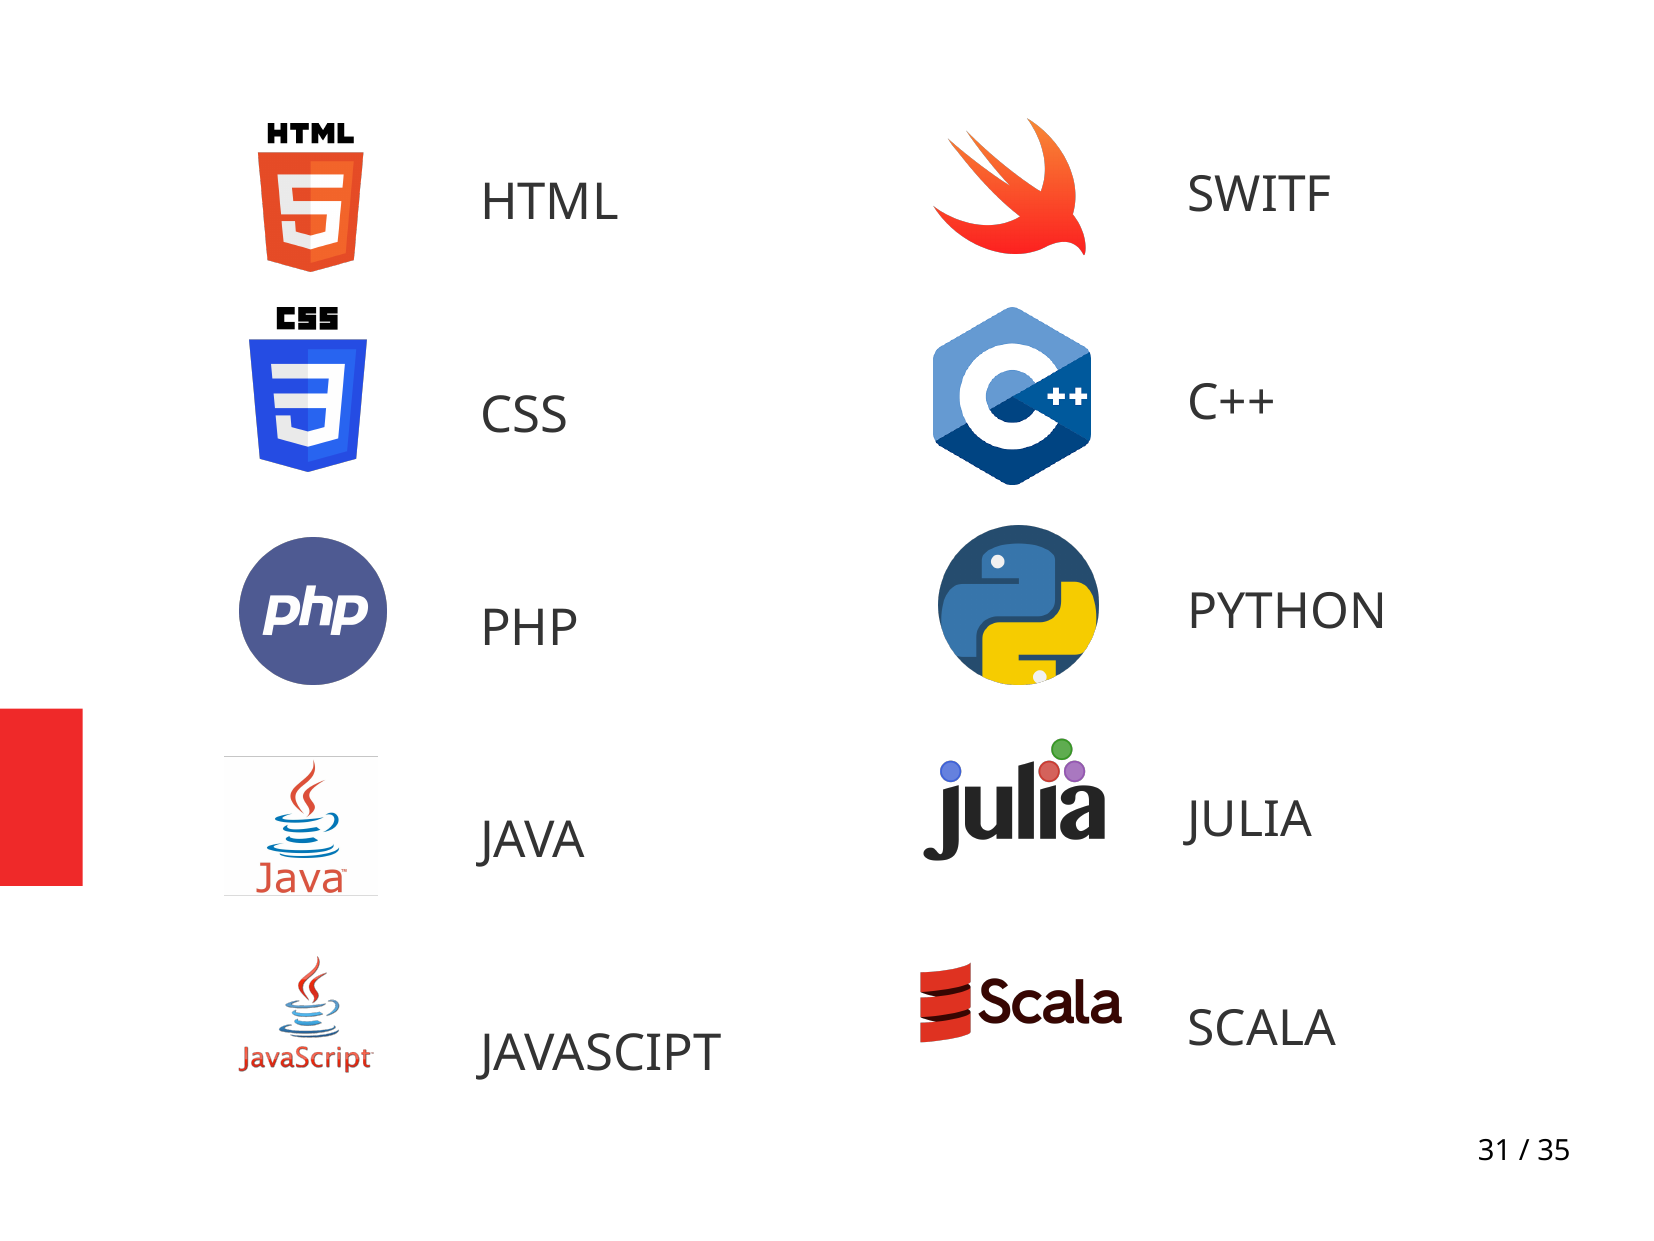

SWITF
C++
PYTHON
JULIA
SCALA
# HTML
CSS
PHP
JAVA
JAVASCIPT
31